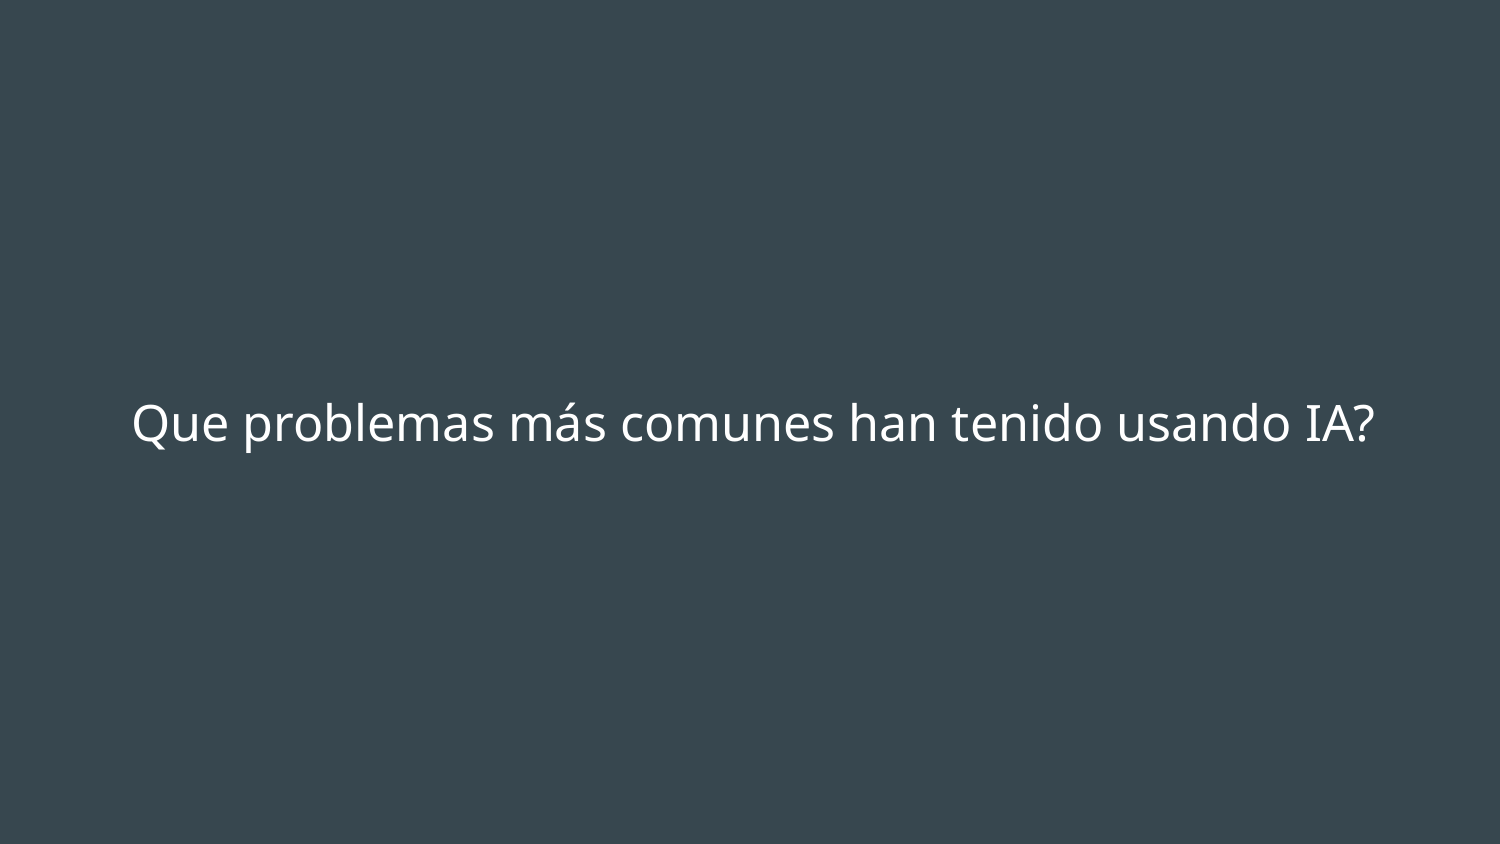

# Que problemas más comunes han tenido usando IA?